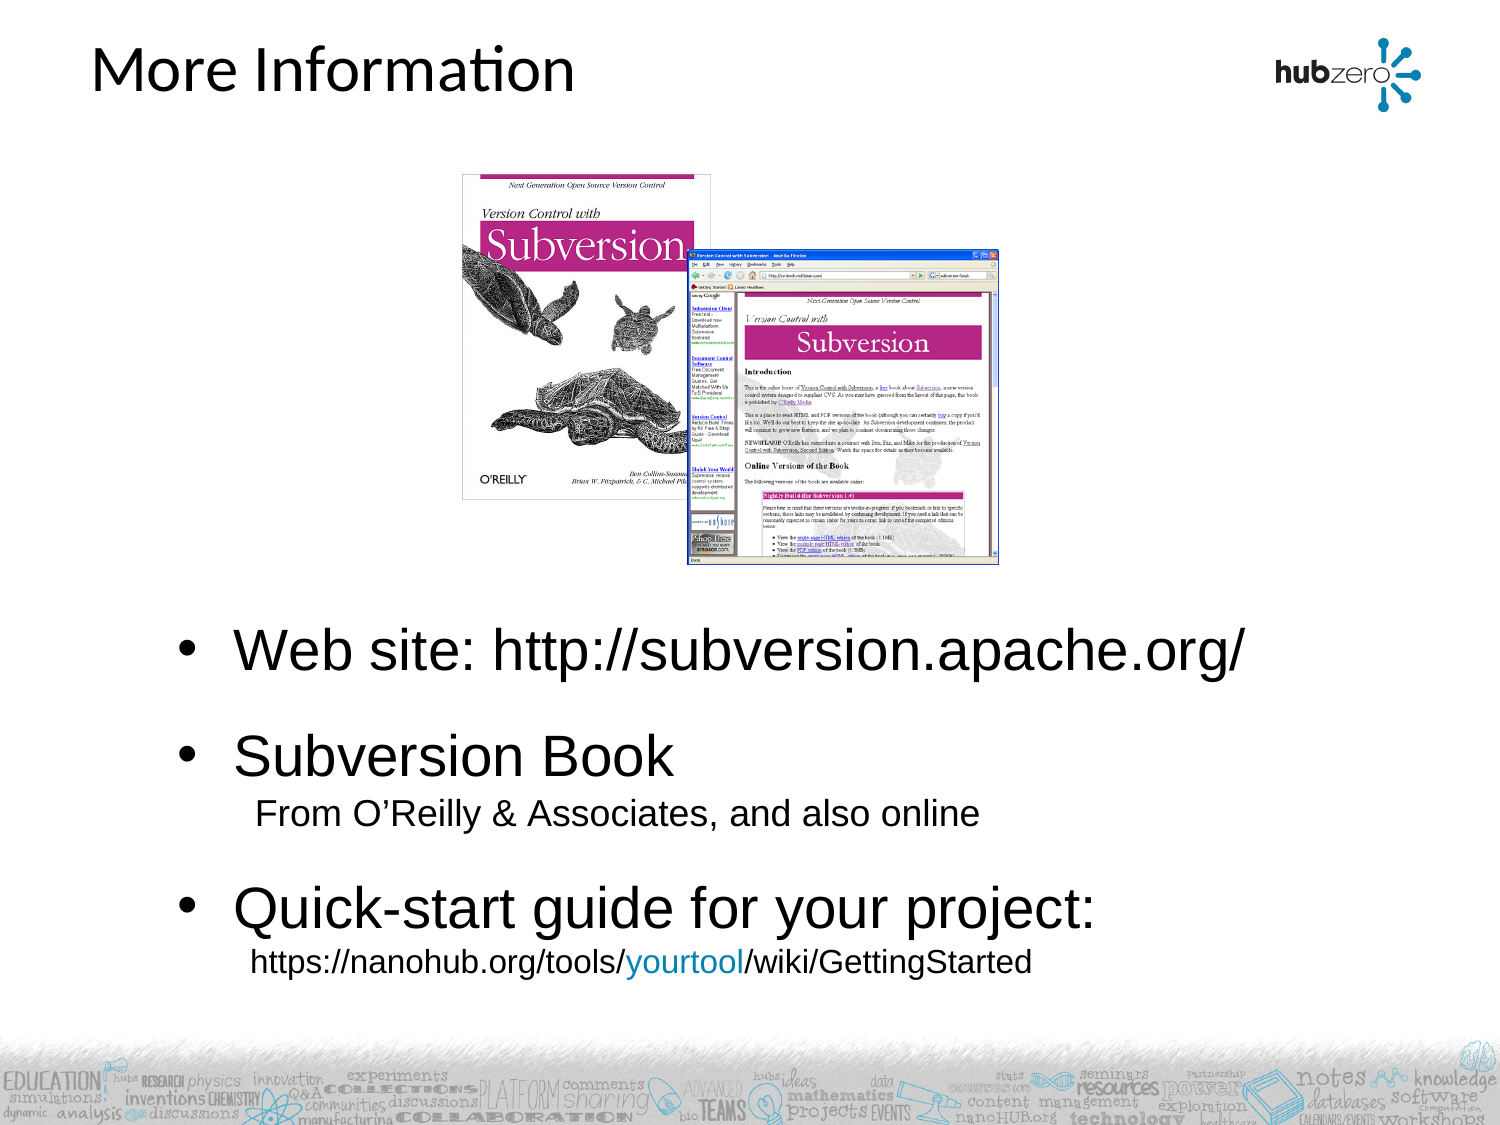

More Information
Web site: http://subversion.apache.org/
Subversion Book
	 From O’Reilly & Associates, and also online
Quick-start guide for your project:
	 https://nanohub.org/tools/yourtool/wiki/GettingStarted